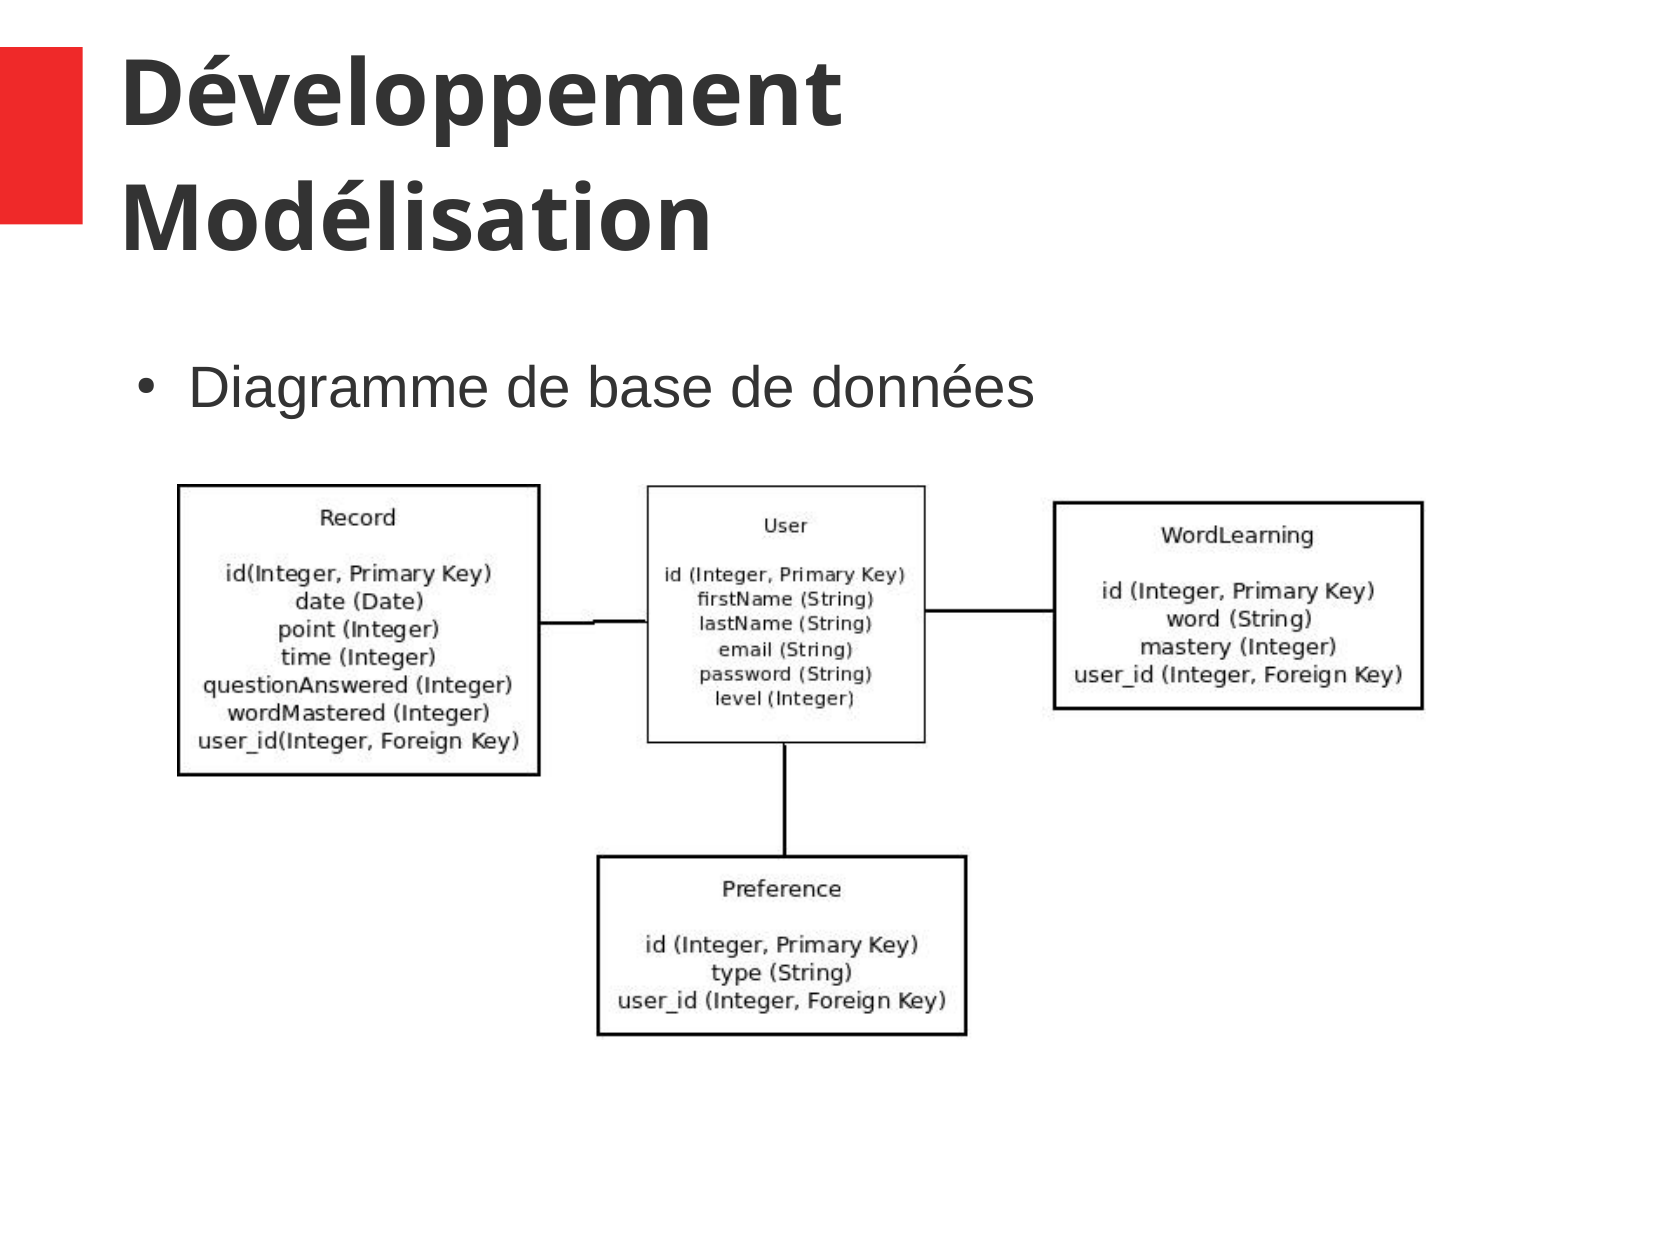

# Développement Modélisation
Diagramme de base de données